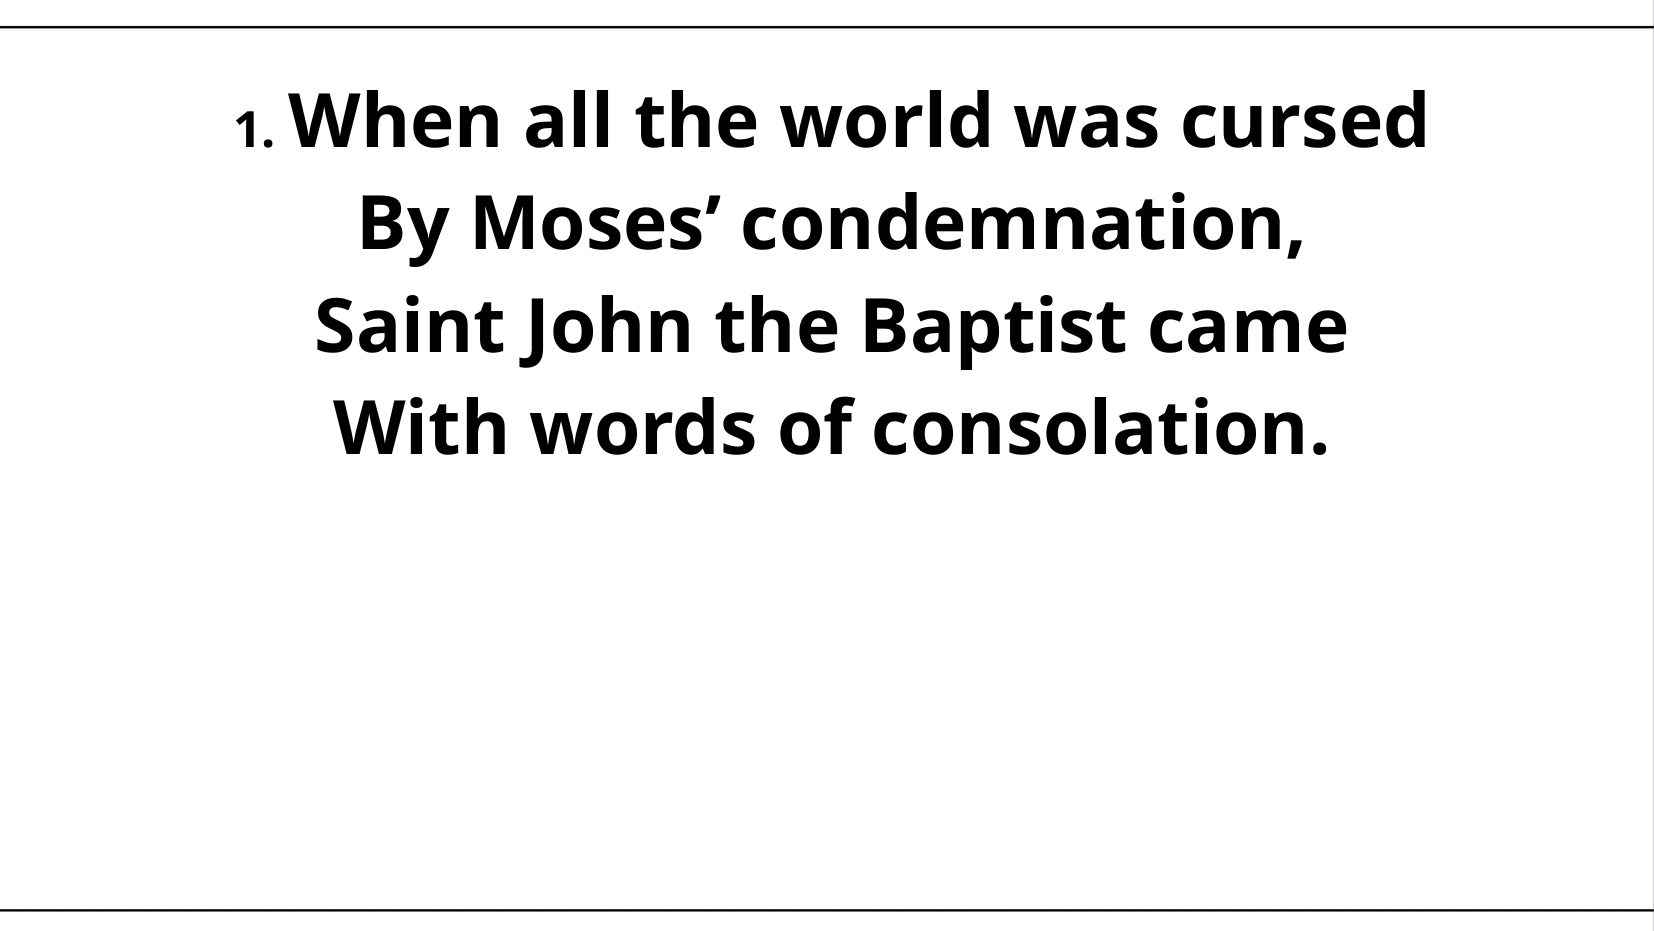

1. When all the world was cursed
By Moses’ condemnation,
Saint John the Baptist came
With words of consolation.